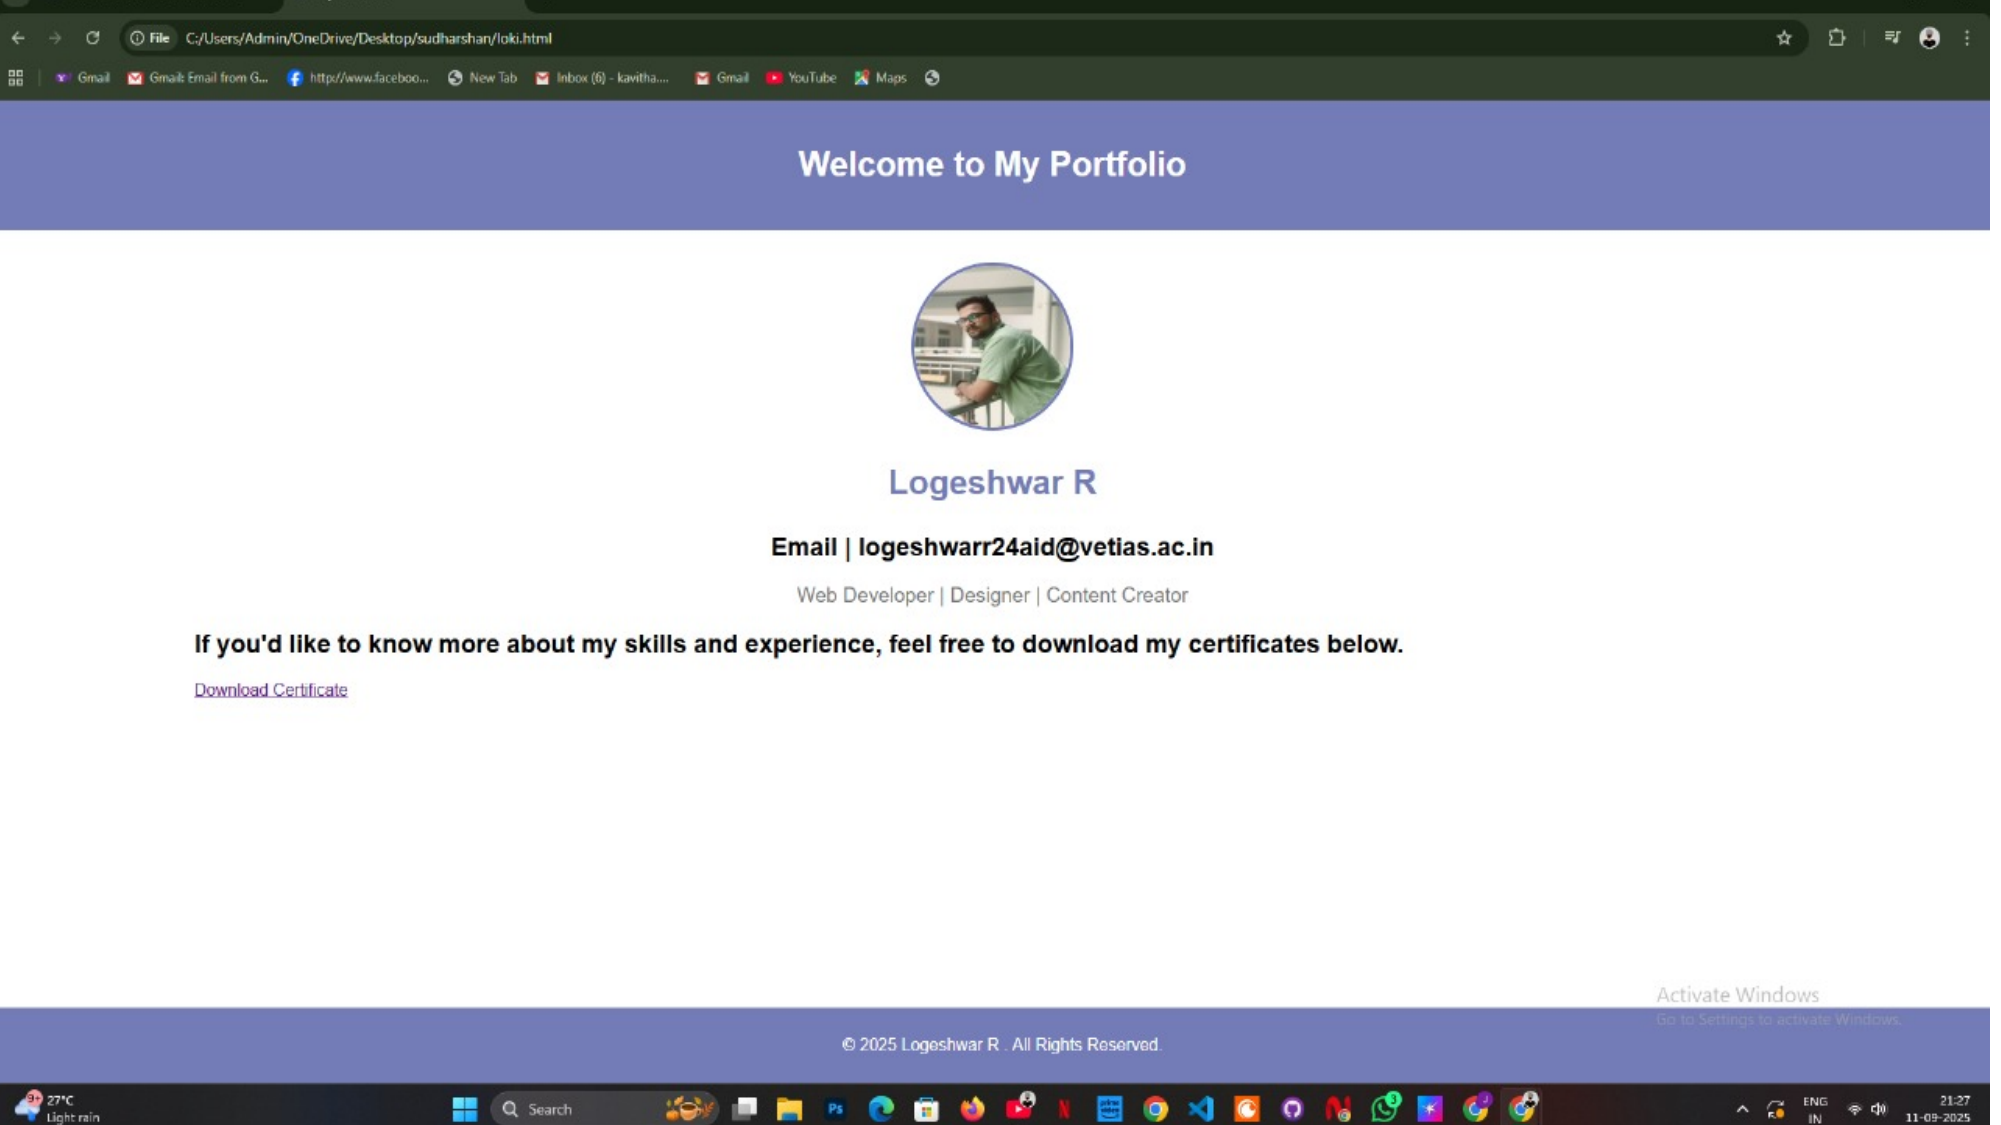

# RESULTS AND SCREENSHOTS
3/21/2024 Annual Review